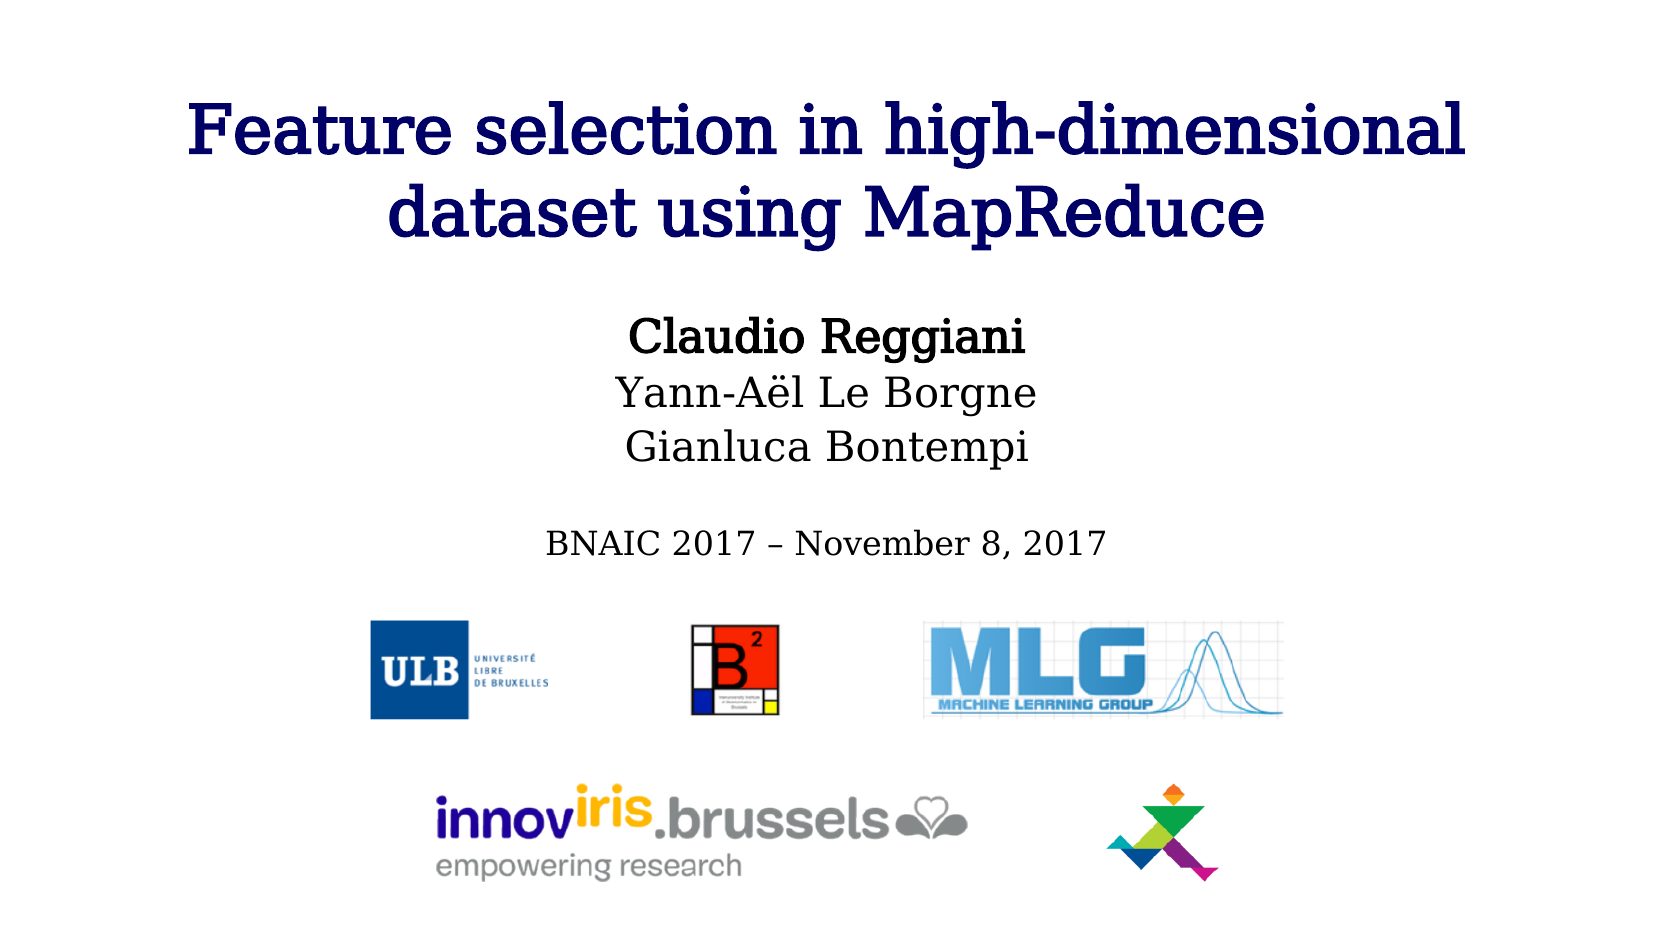

# Feature selection in high-dimensional
dataset using MapReduce
Claudio Reggiani
Yann-Aël Le Borgne
Gianluca Bontempi
BNAIC 2017 – November 8, 2017